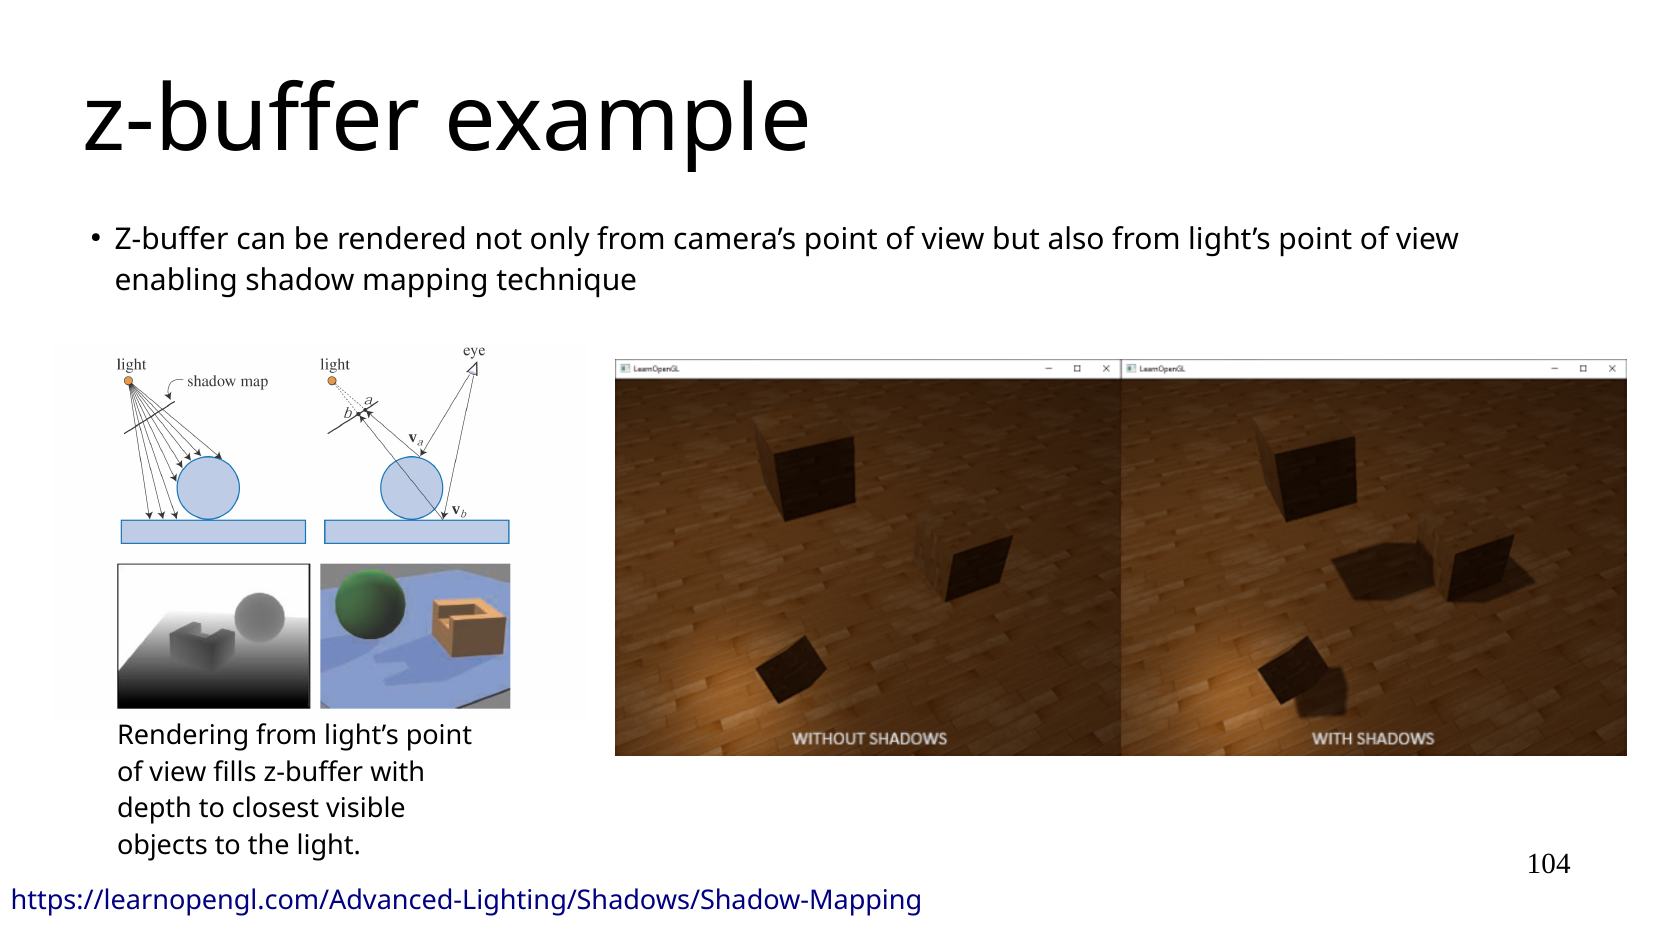

# z-buffer example
Z-buffer can be rendered not only from camera’s point of view but also from light’s point of view enabling shadow mapping technique
Rendering from light’s point of view fills z-buffer with depth to closest visible objects to the light.
104
https://learnopengl.com/Advanced-Lighting/Shadows/Shadow-Mapping